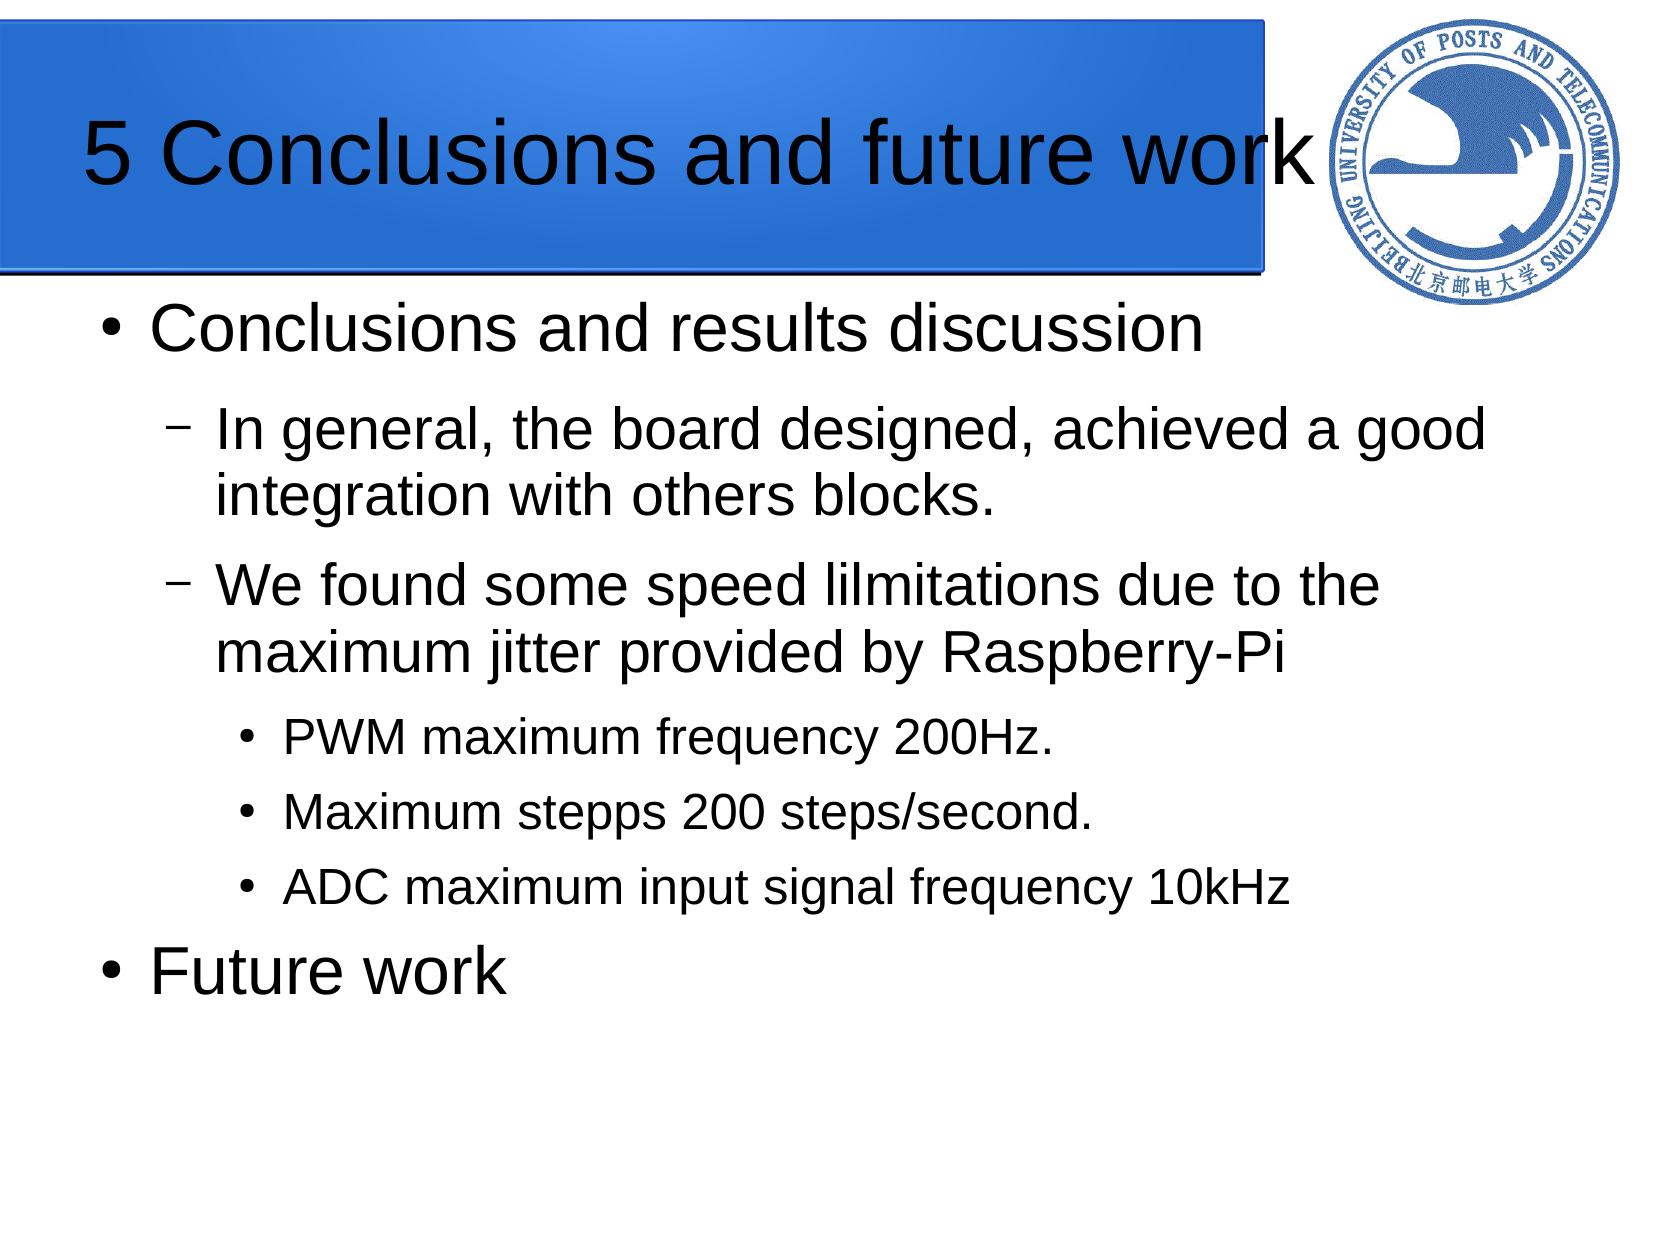

# 5 Conclusions and future work
Conclusions and results discussion
In general, the board designed, achieved a good integration with others blocks.
We found some speed lilmitations due to the maximum jitter provided by Raspberry-Pi
PWM maximum frequency 200Hz.
Maximum stepps 200 steps/second.
ADC maximum input signal frequency 10kHz
Future work